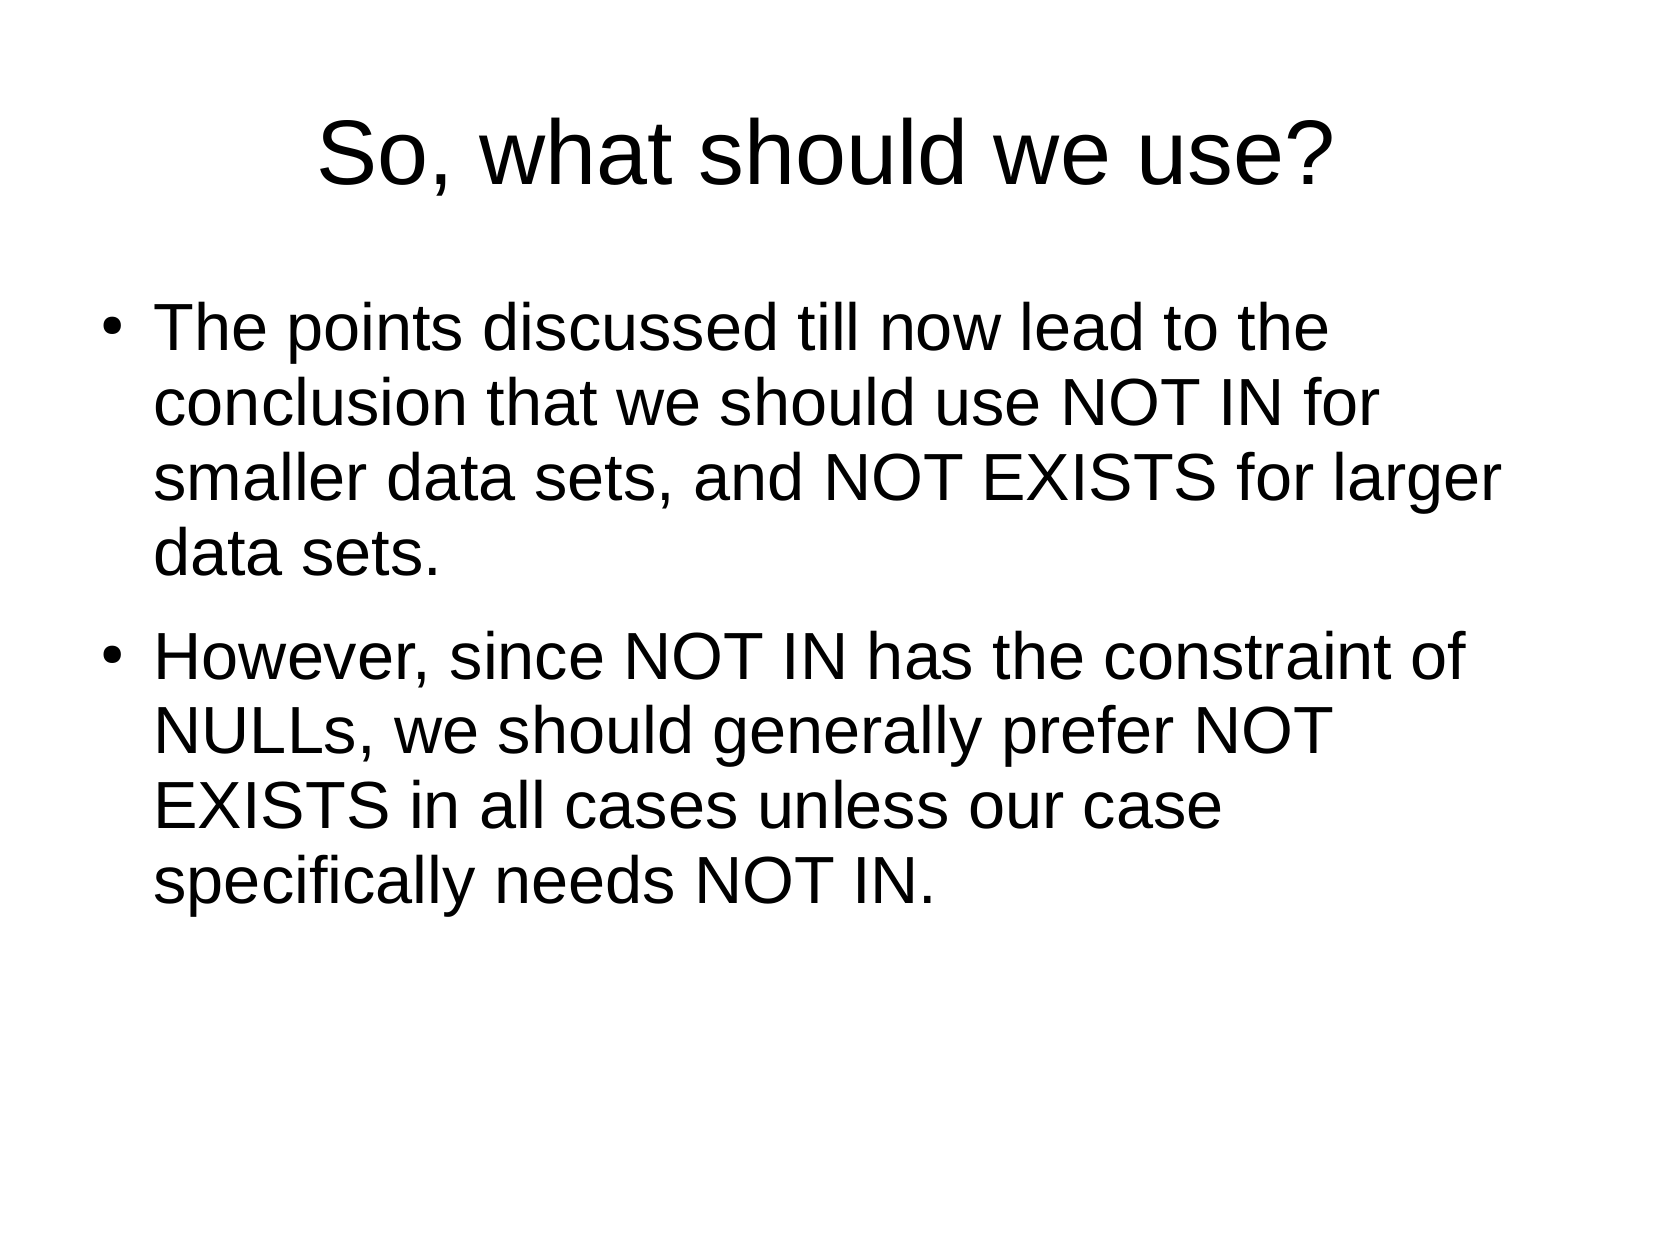

# So, what should we use?
The points discussed till now lead to the conclusion that we should use NOT IN for smaller data sets, and NOT EXISTS for larger data sets.
However, since NOT IN has the constraint of NULLs, we should generally prefer NOT EXISTS in all cases unless our case specifically needs NOT IN.